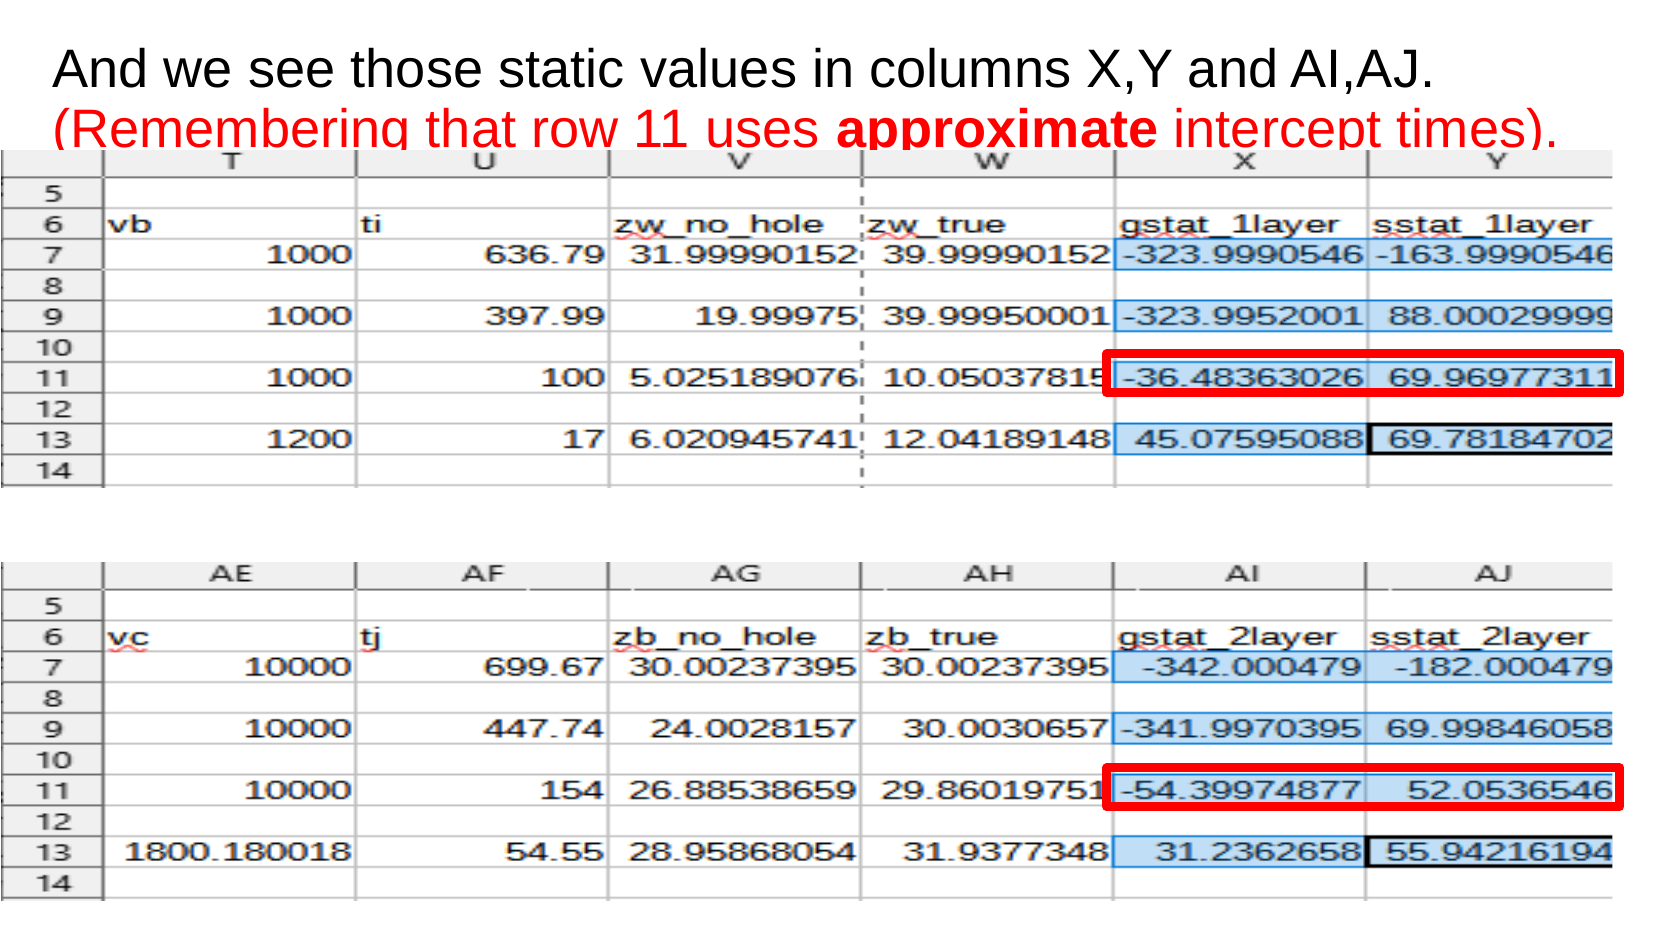

And we see those static values in columns X,Y and AI,AJ.
(Remembering that row 11 uses approximate intercept times).